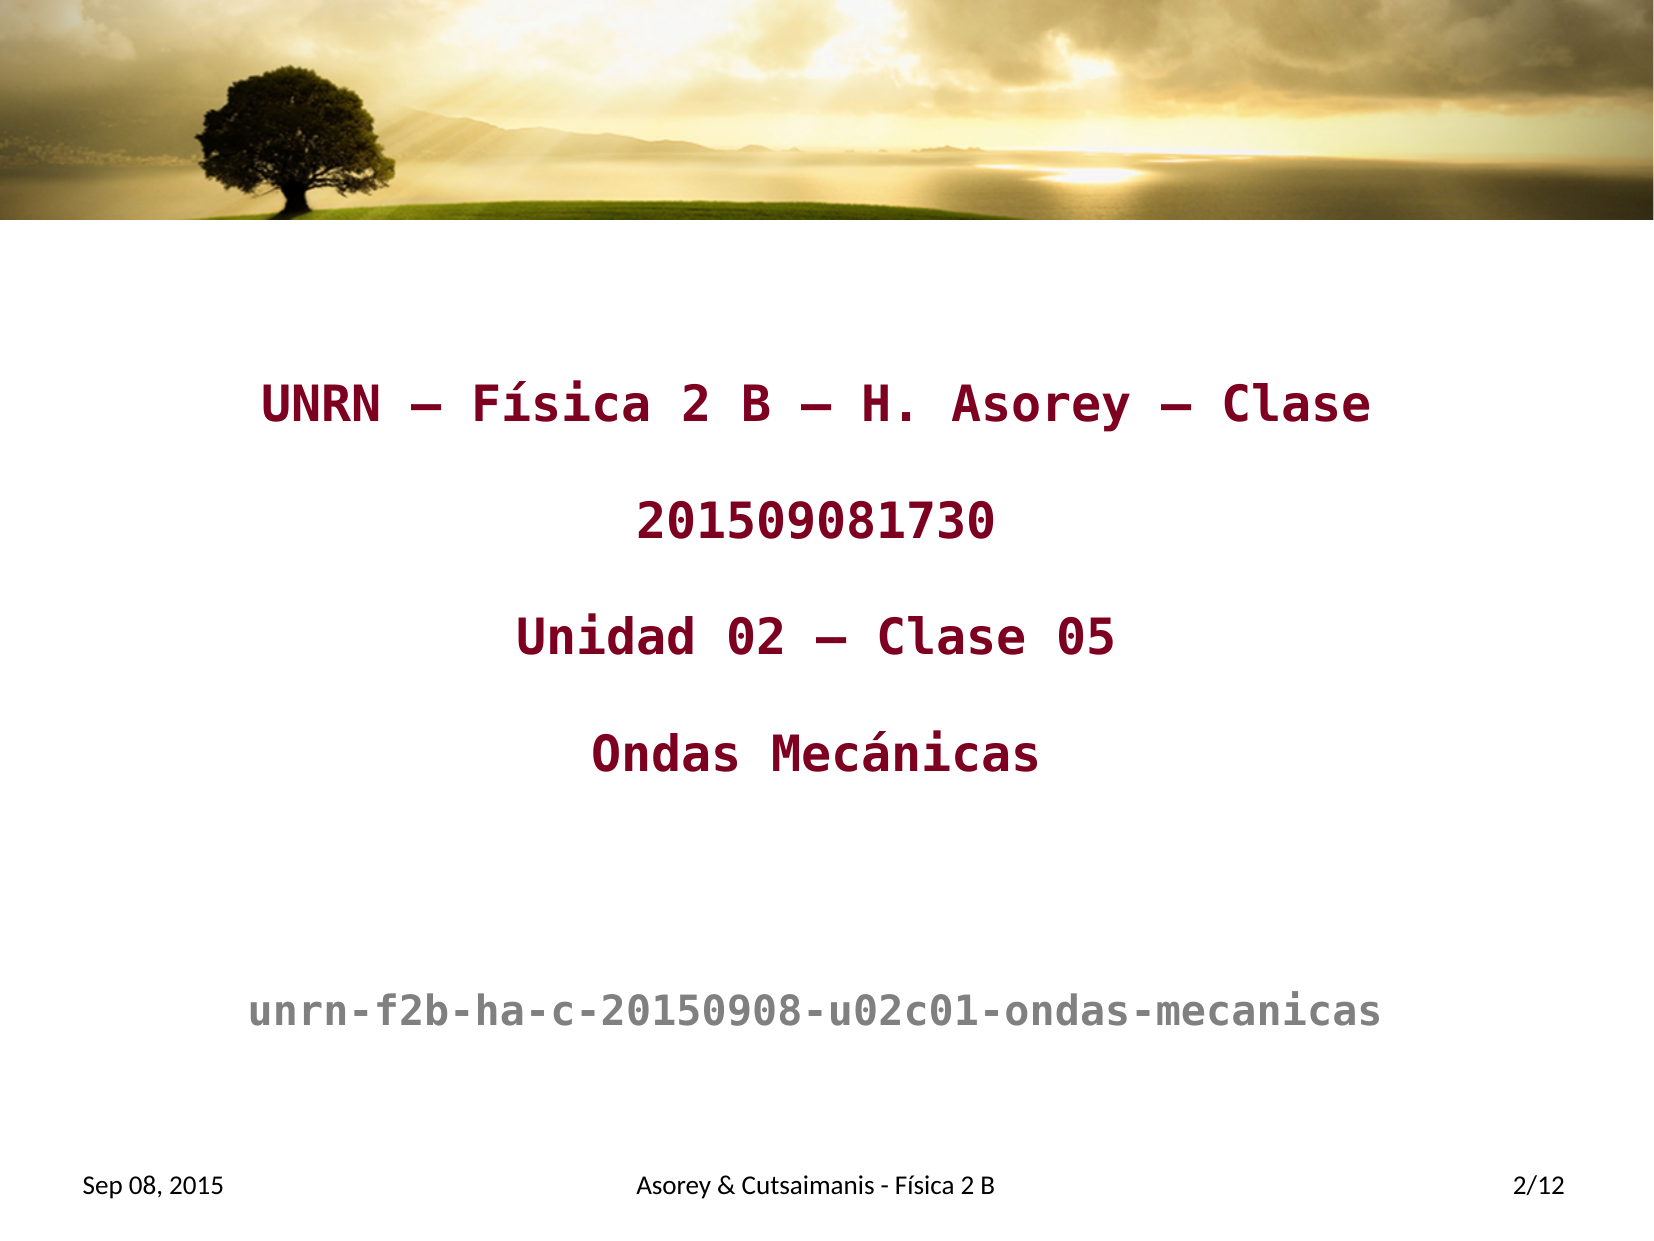

# UNRN – Física 2 B – H. Asorey – Clase
201509081730
Unidad 02 – Clase 05
Ondas Mecánicas
unrn-f2b-ha-c-20150908-u02c01-ondas-mecanicas
Sep 08, 2015
Asorey & Cutsaimanis - Física 2 B
2